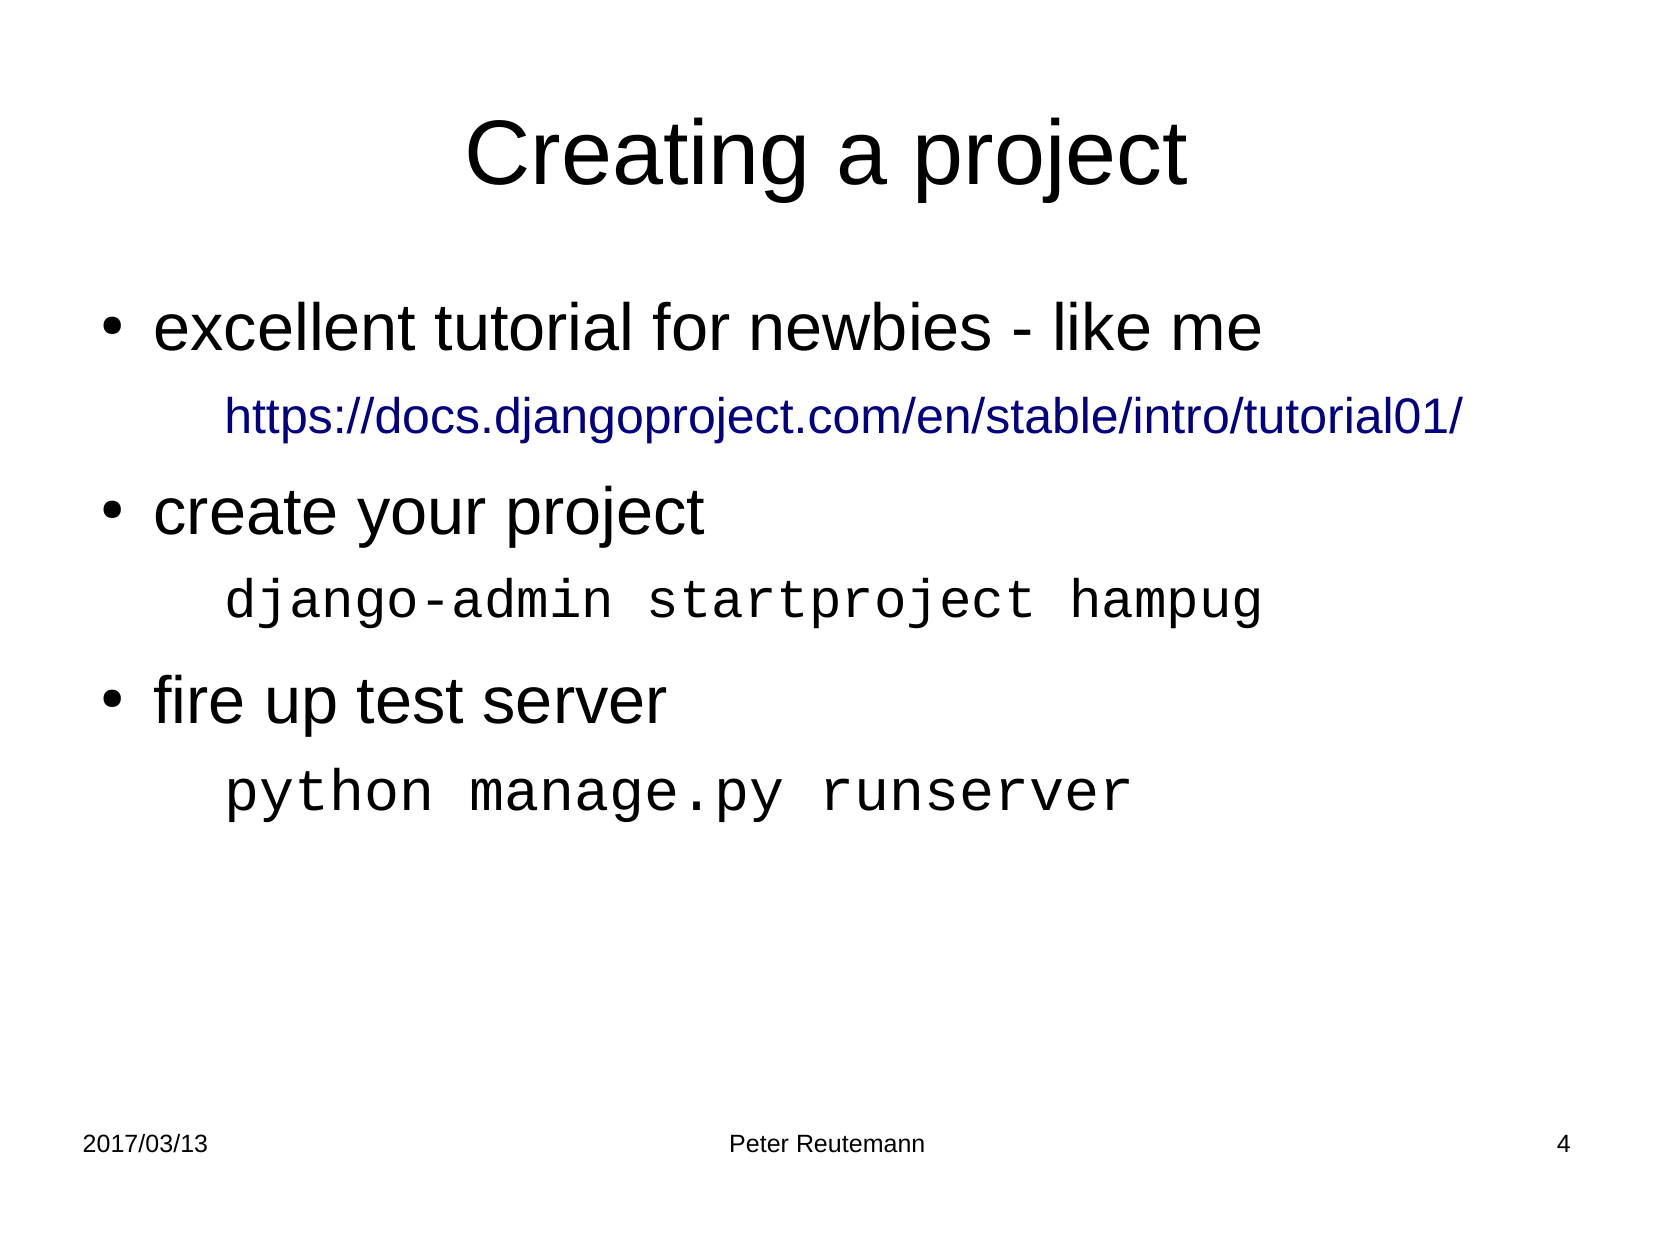

# Creating a project
excellent tutorial for newbies - like me
https://docs.djangoproject.com/en/stable/intro/tutorial01/
create your project
django-admin startproject hampug
fire up test server
python manage.py runserver
2017/03/13
Peter Reutemann
4